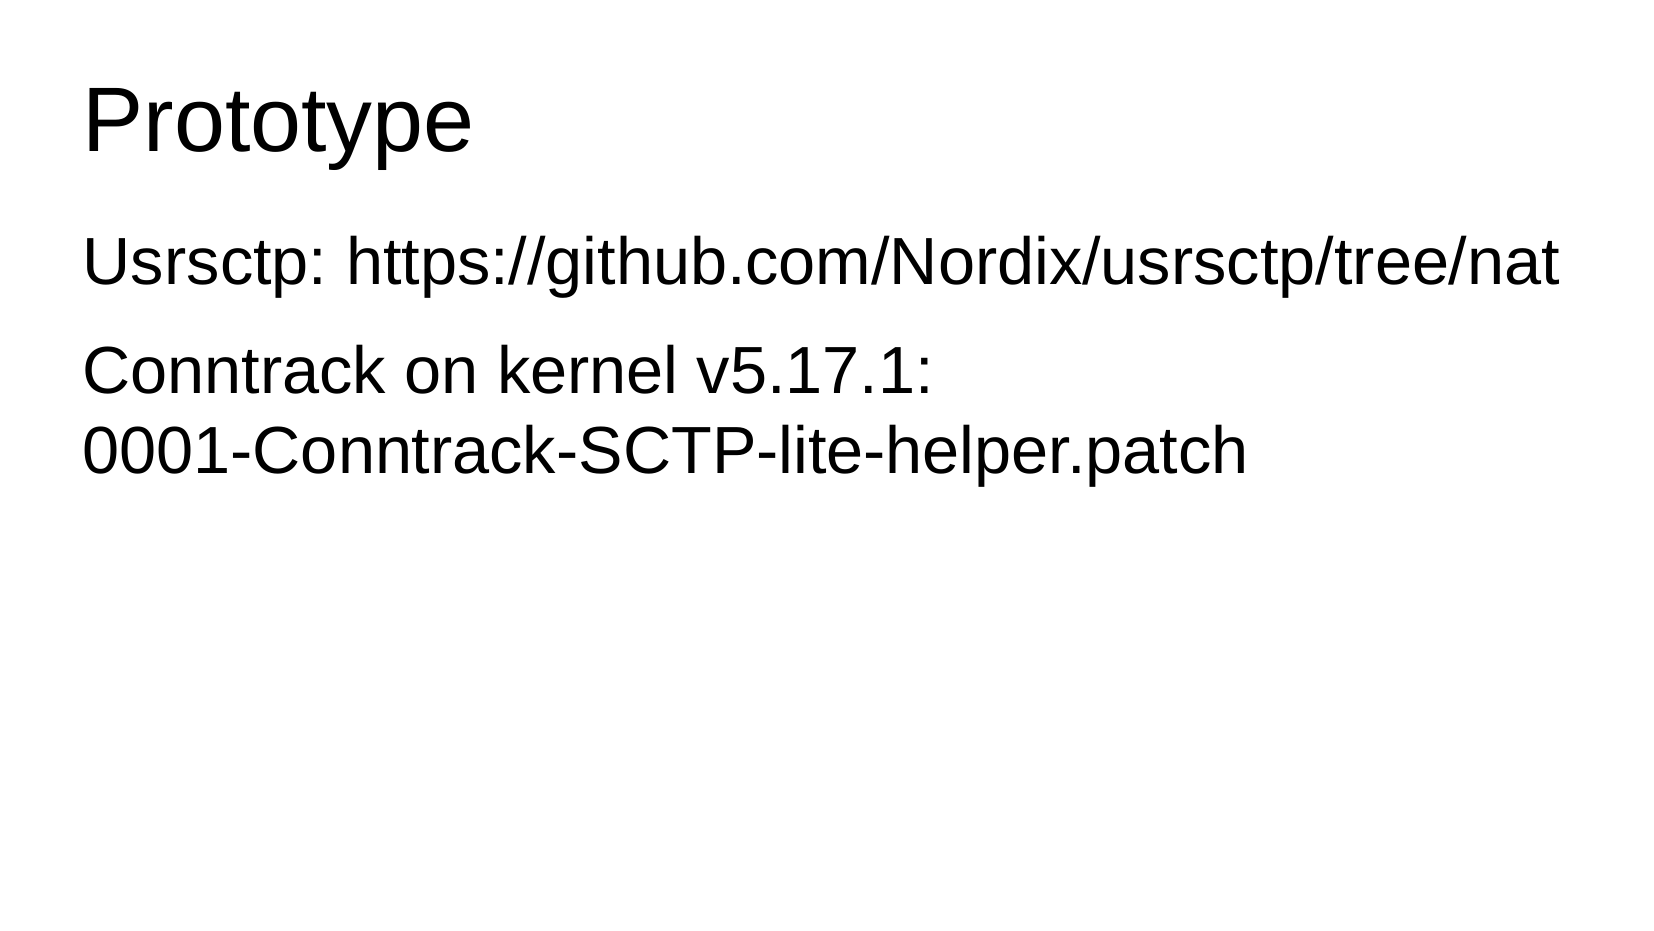

# Prototype
Usrsctp: https://github.com/Nordix/usrsctp/tree/nat
Conntrack on kernel v5.17.1: 0001-Conntrack-SCTP-lite-helper.patch